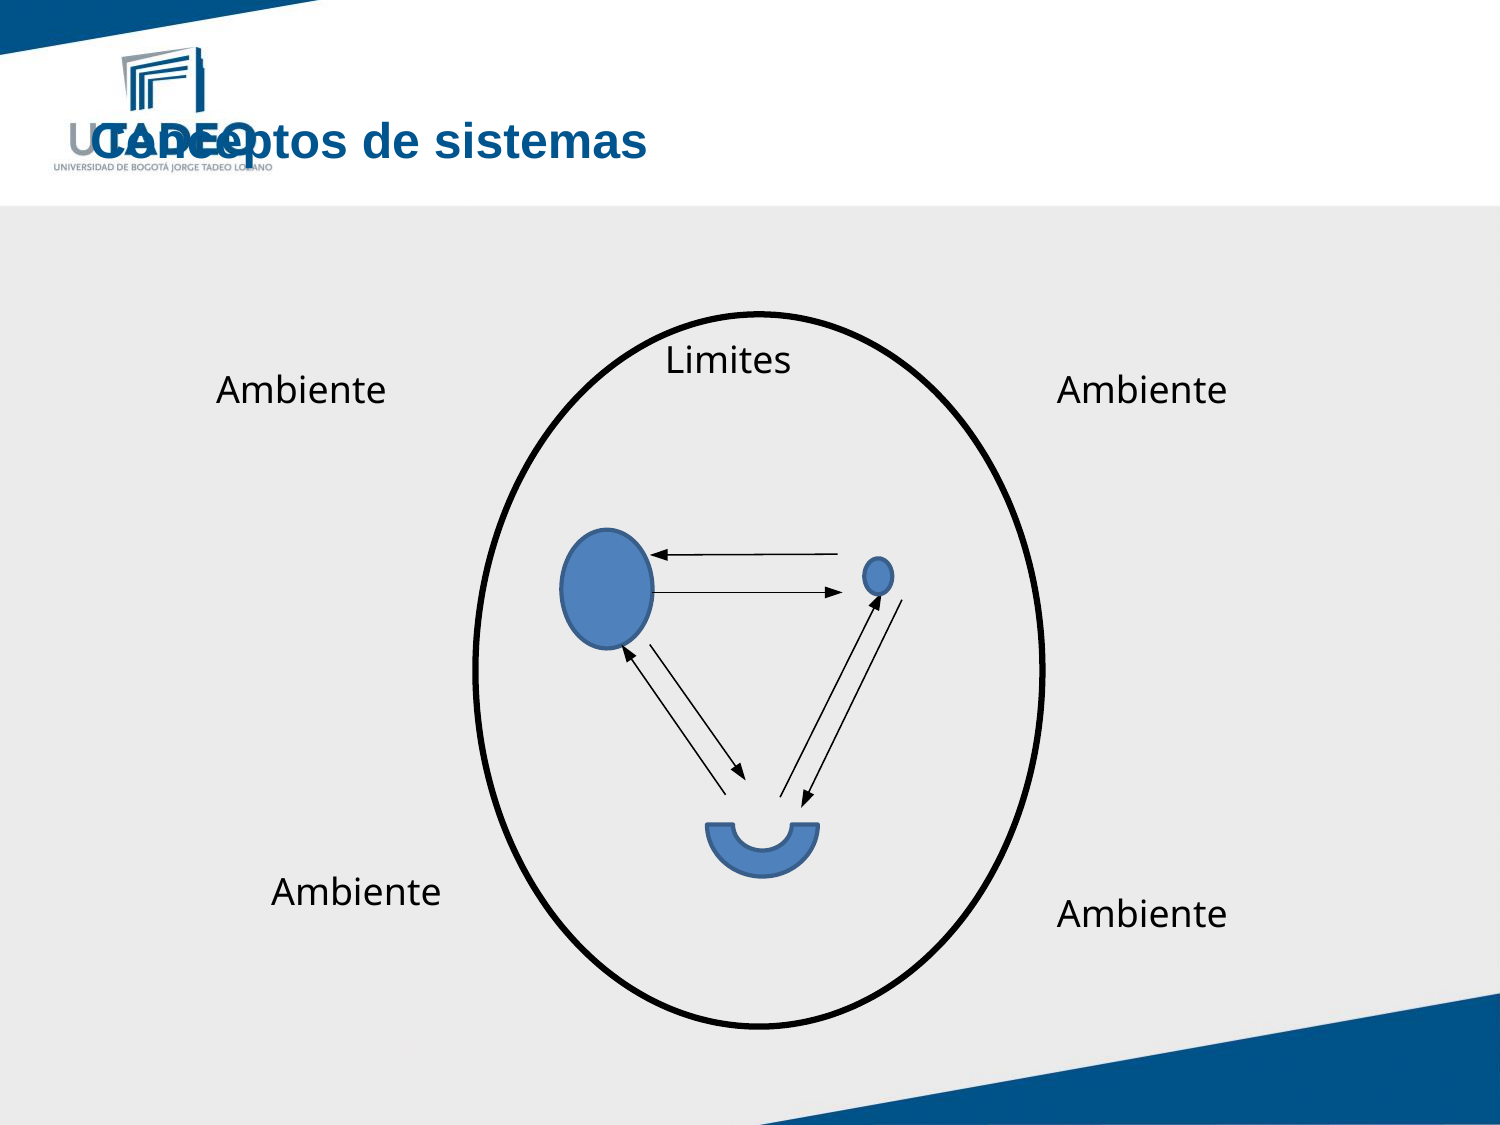

# Conceptos de sistemas
Limites
Ambiente
Ambiente
Ambiente
Ambiente